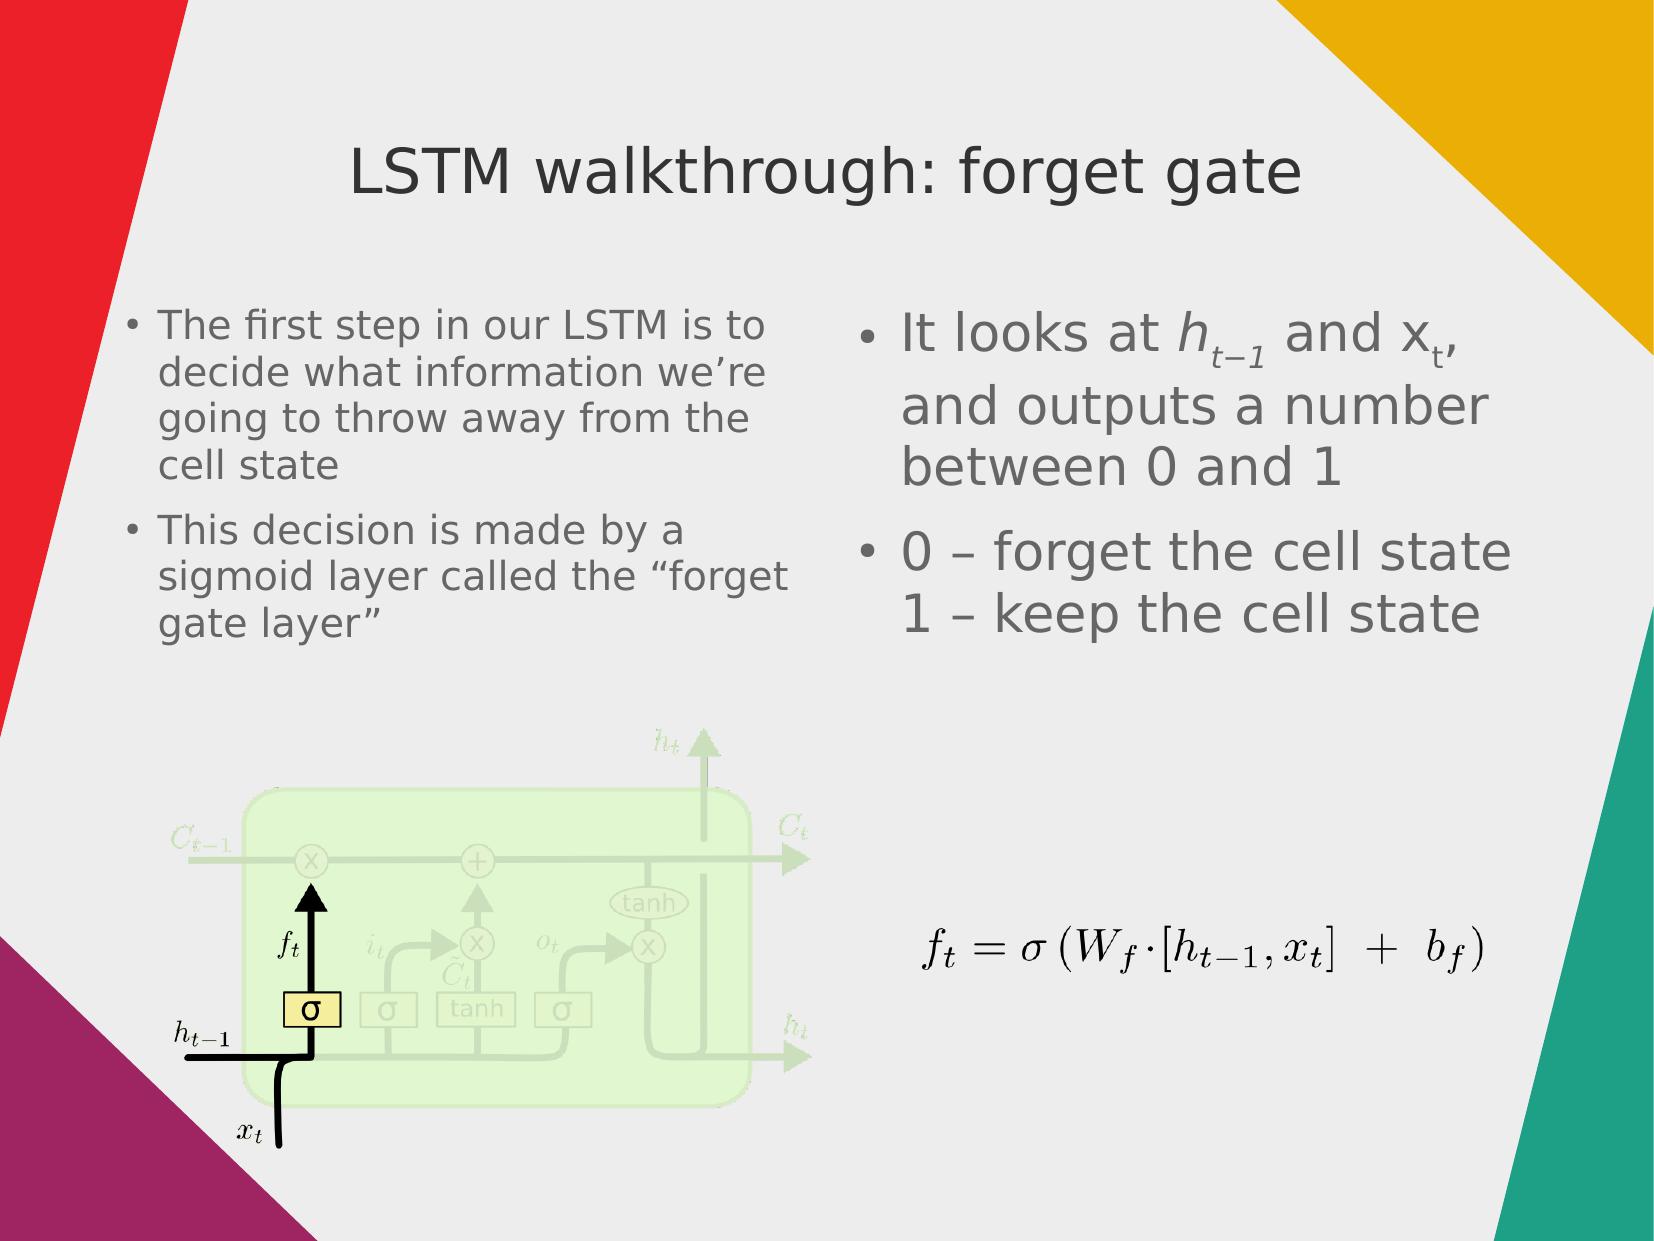

# LSTM walkthrough: forget gate
The first step in our LSTM is to decide what information we’re going to throw away from the cell state
This decision is made by a sigmoid layer called the “forget gate layer”
It looks at ht−1 and xt, and outputs a number between 0 and 1
0 – forget the cell state
1 – keep the cell state